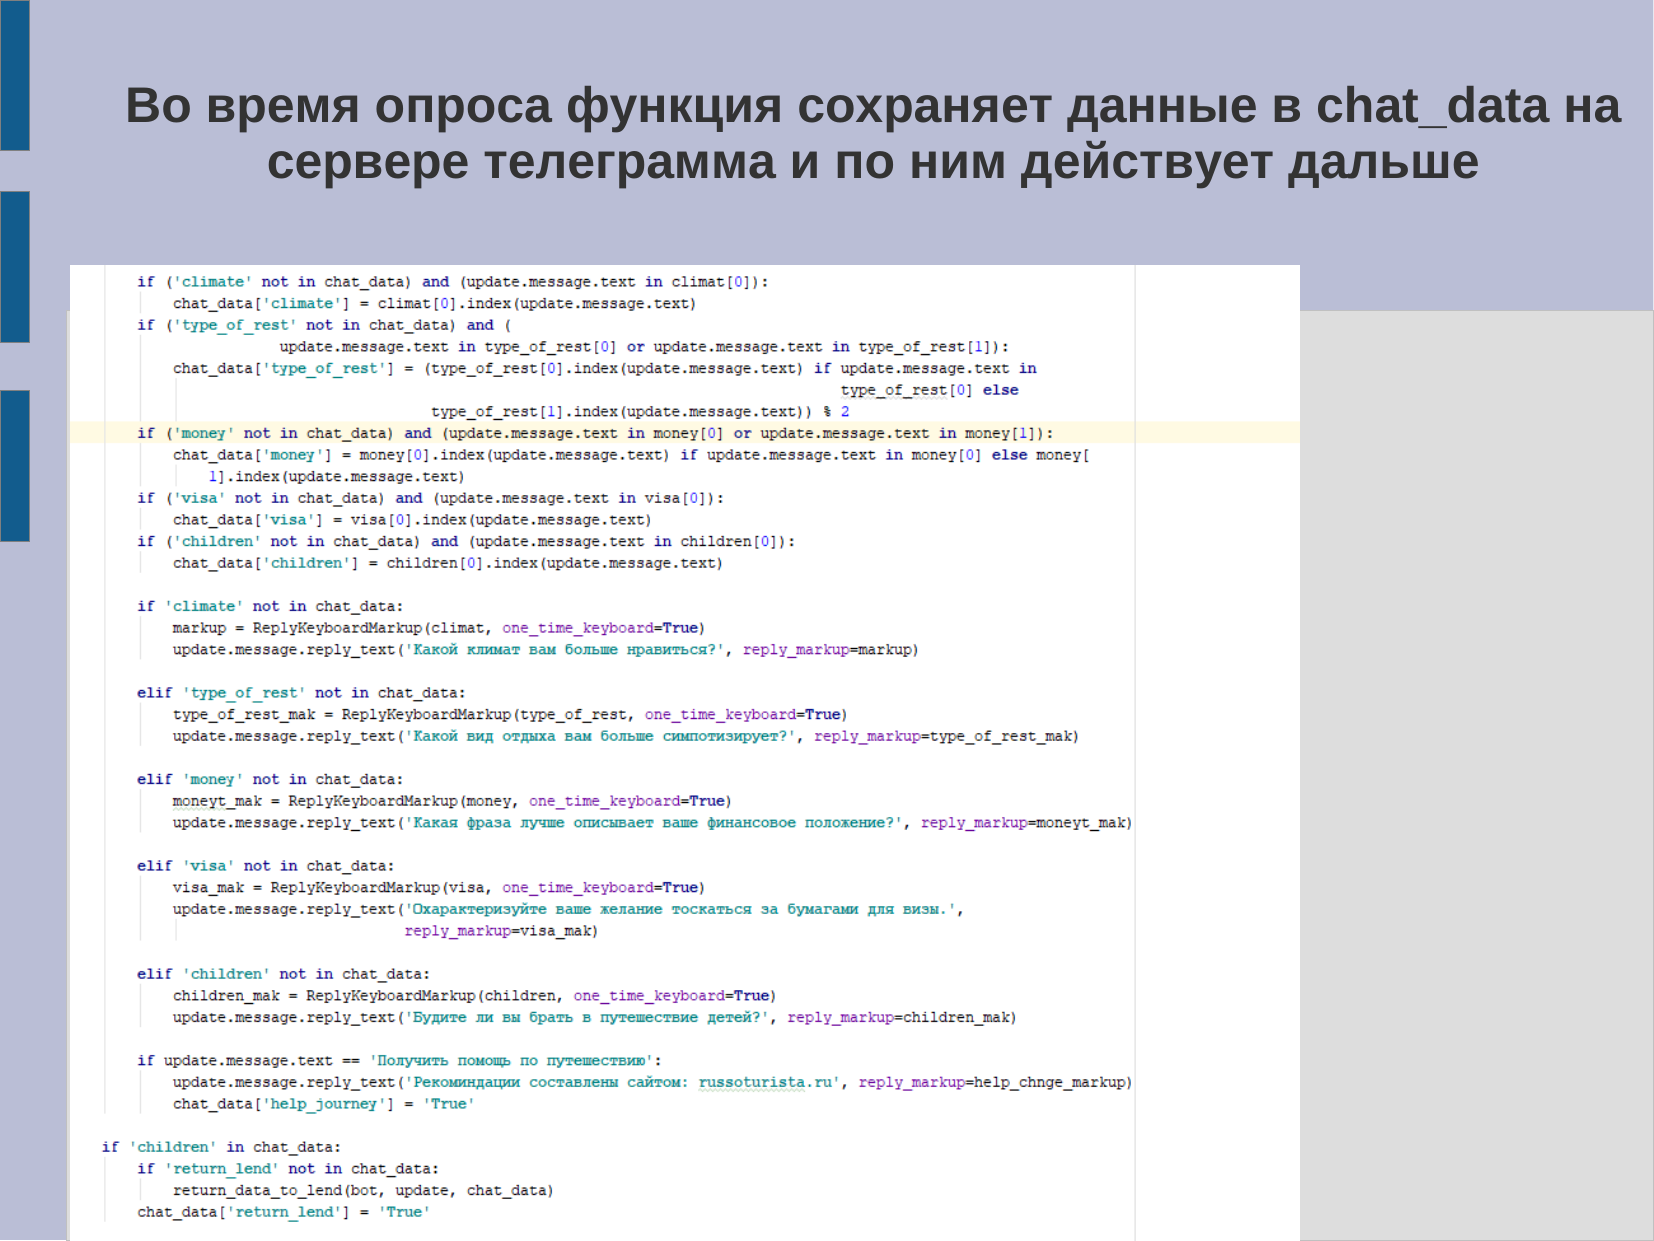

# Во время опроса функция сохраняет данные в chat_data на сервере телеграмма и по ним действует дальше